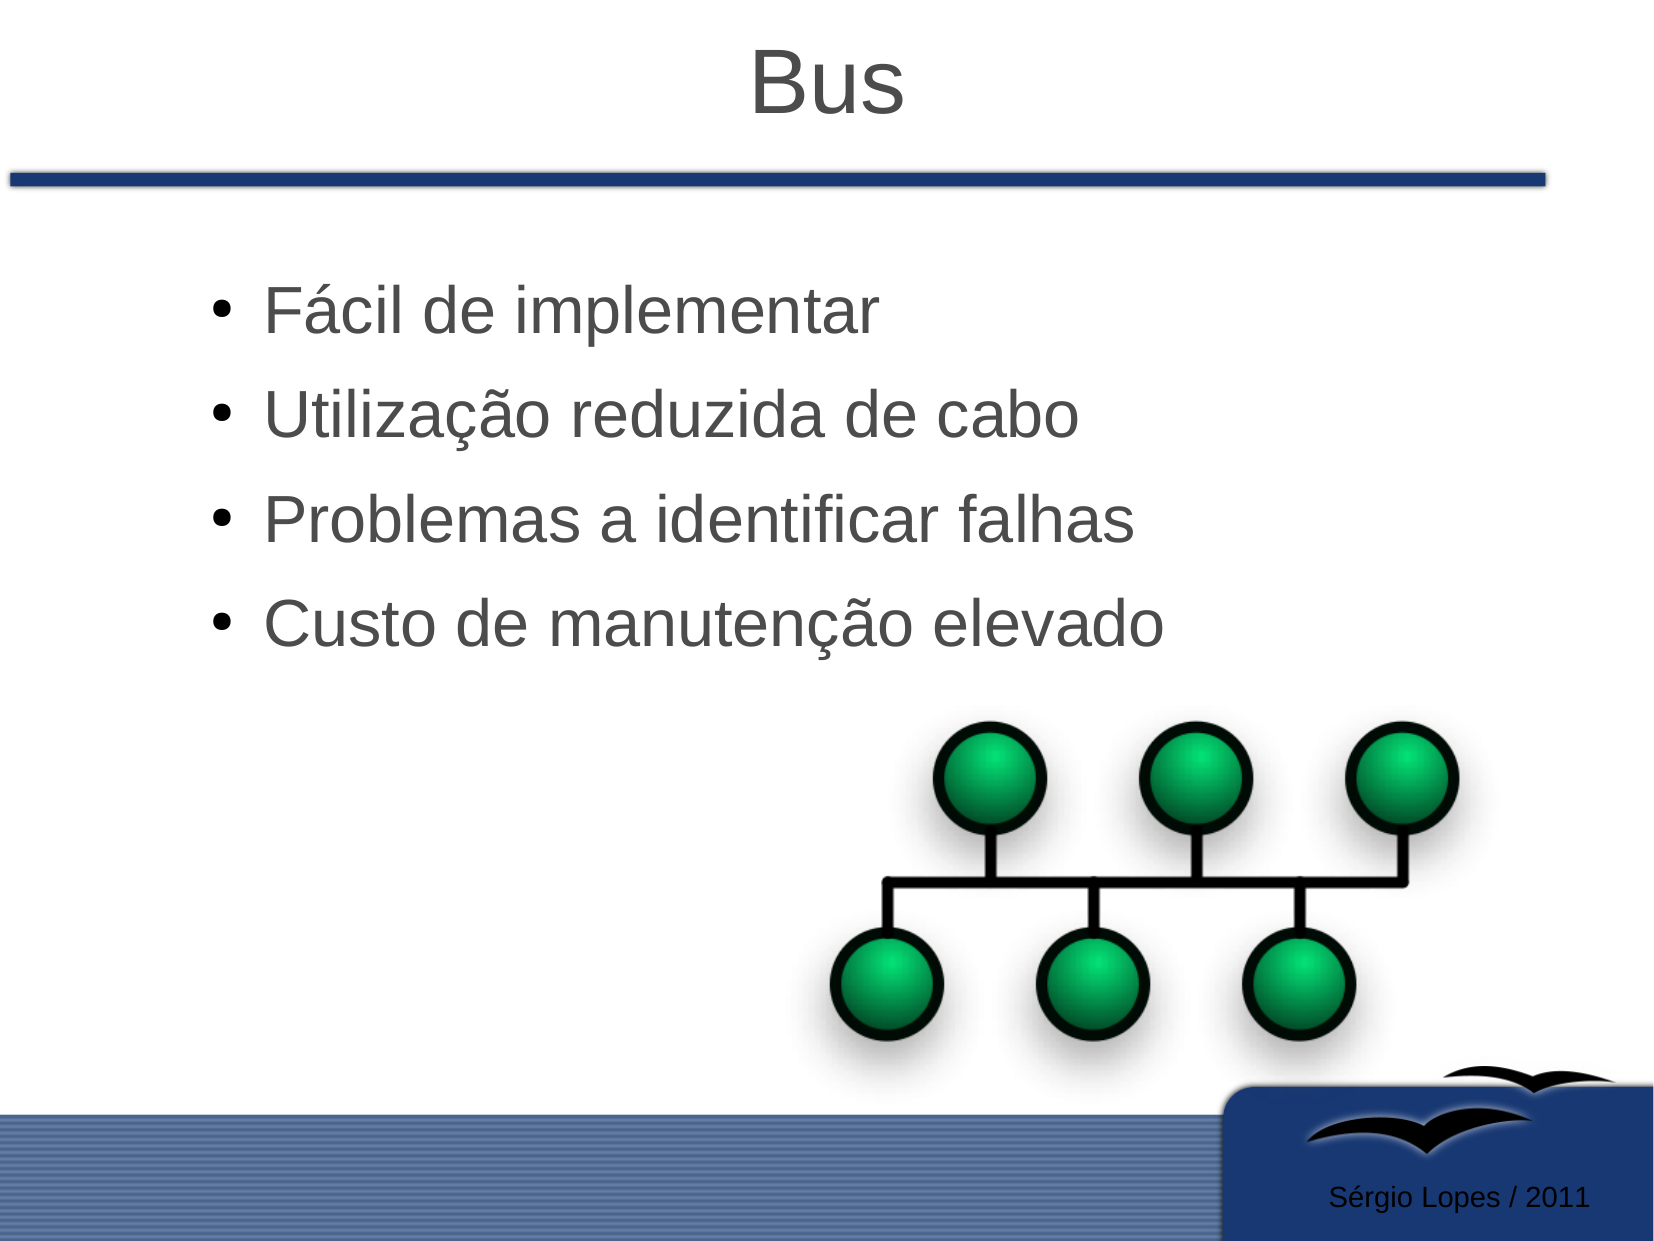

# Bus
Fácil de implementar
Utilização reduzida de cabo
Problemas a identificar falhas
Custo de manutenção elevado
Sérgio Lopes / 2011